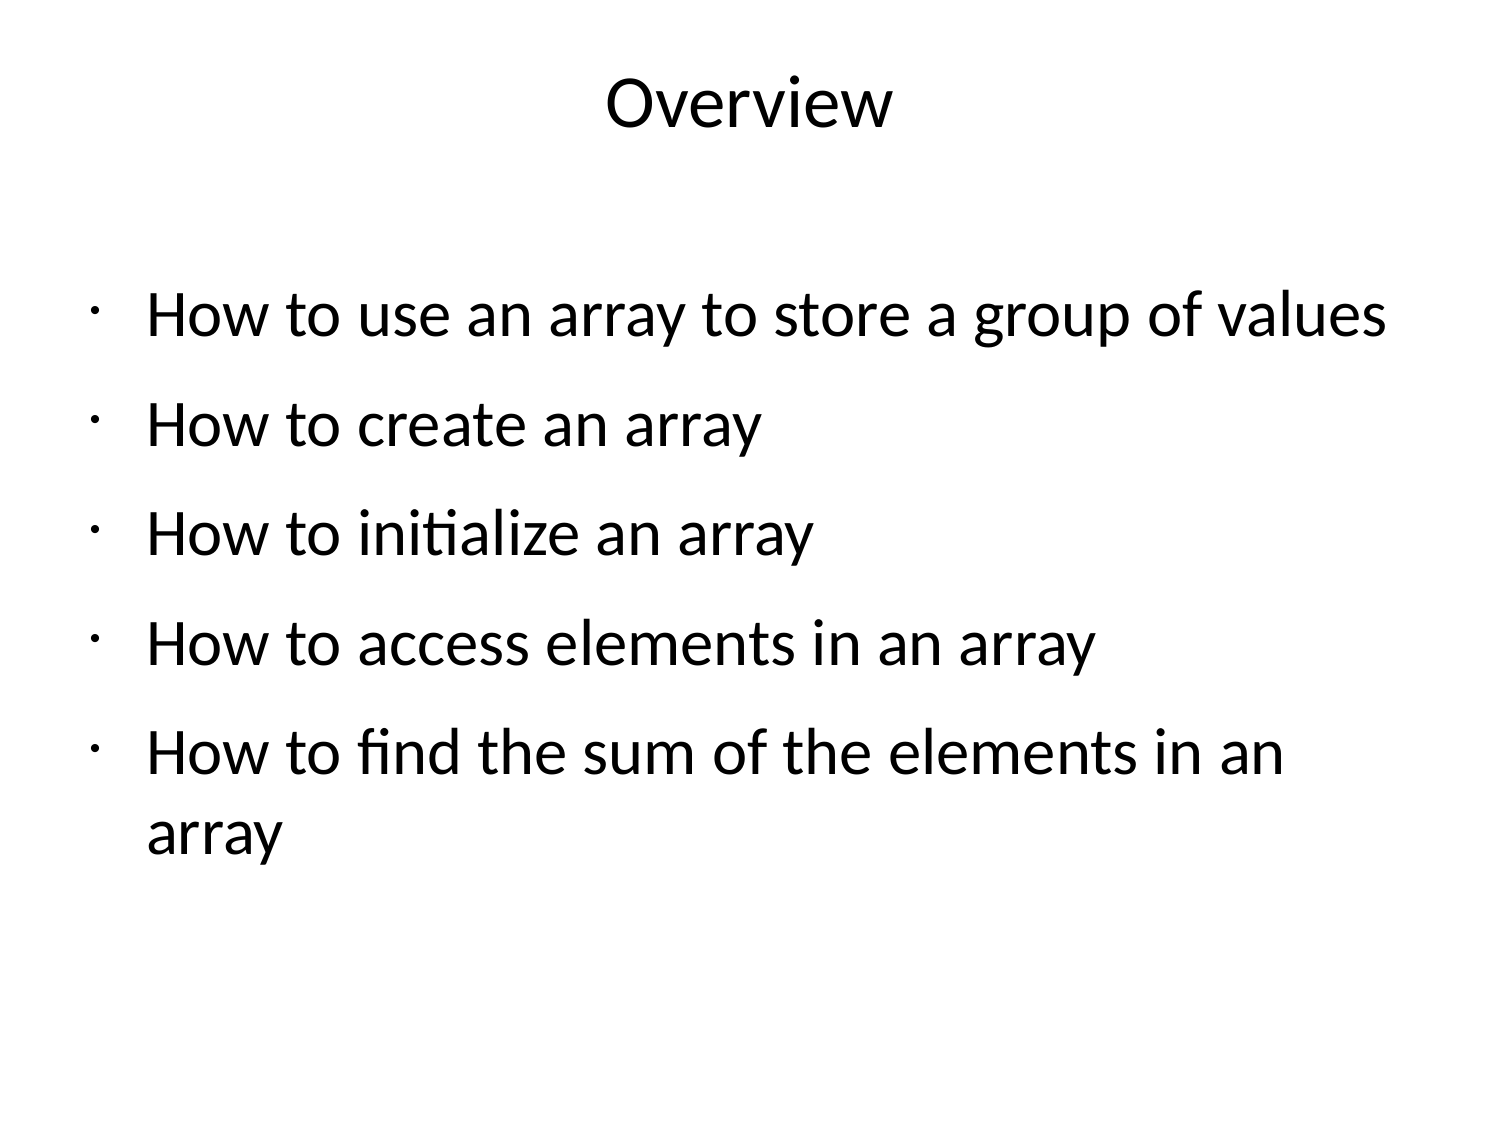

# Overview
How to use an array to store a group of values
How to create an array
How to initialize an array
How to access elements in an array
How to find the sum of the elements in an array